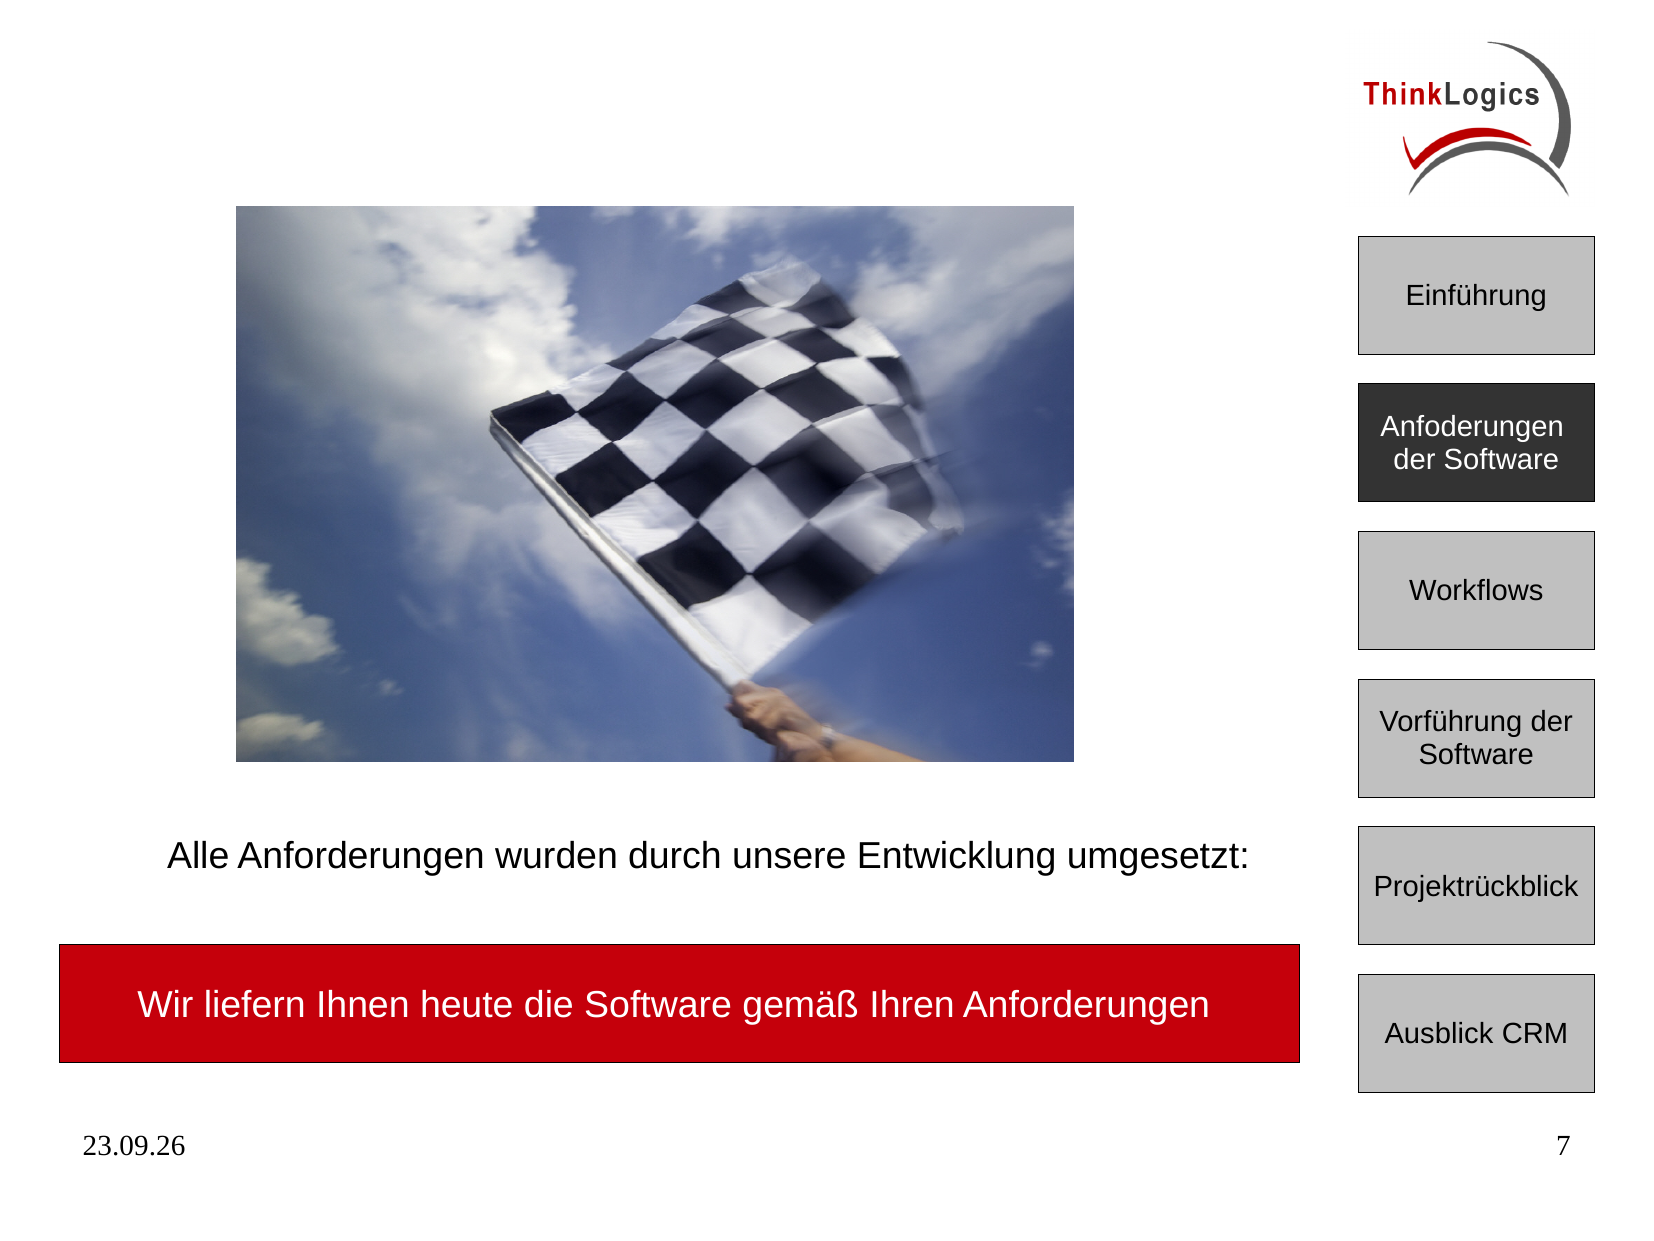

Einführung
Anfoderungen
der Software
Workflows
Vorführung der
Software
Alle Anforderungen wurden durch unsere Entwicklung umgesetzt:
Projektrückblick
Wir liefern Ihnen heute die Software gemäß Ihren Anforderungen
Ausblick CRM
7